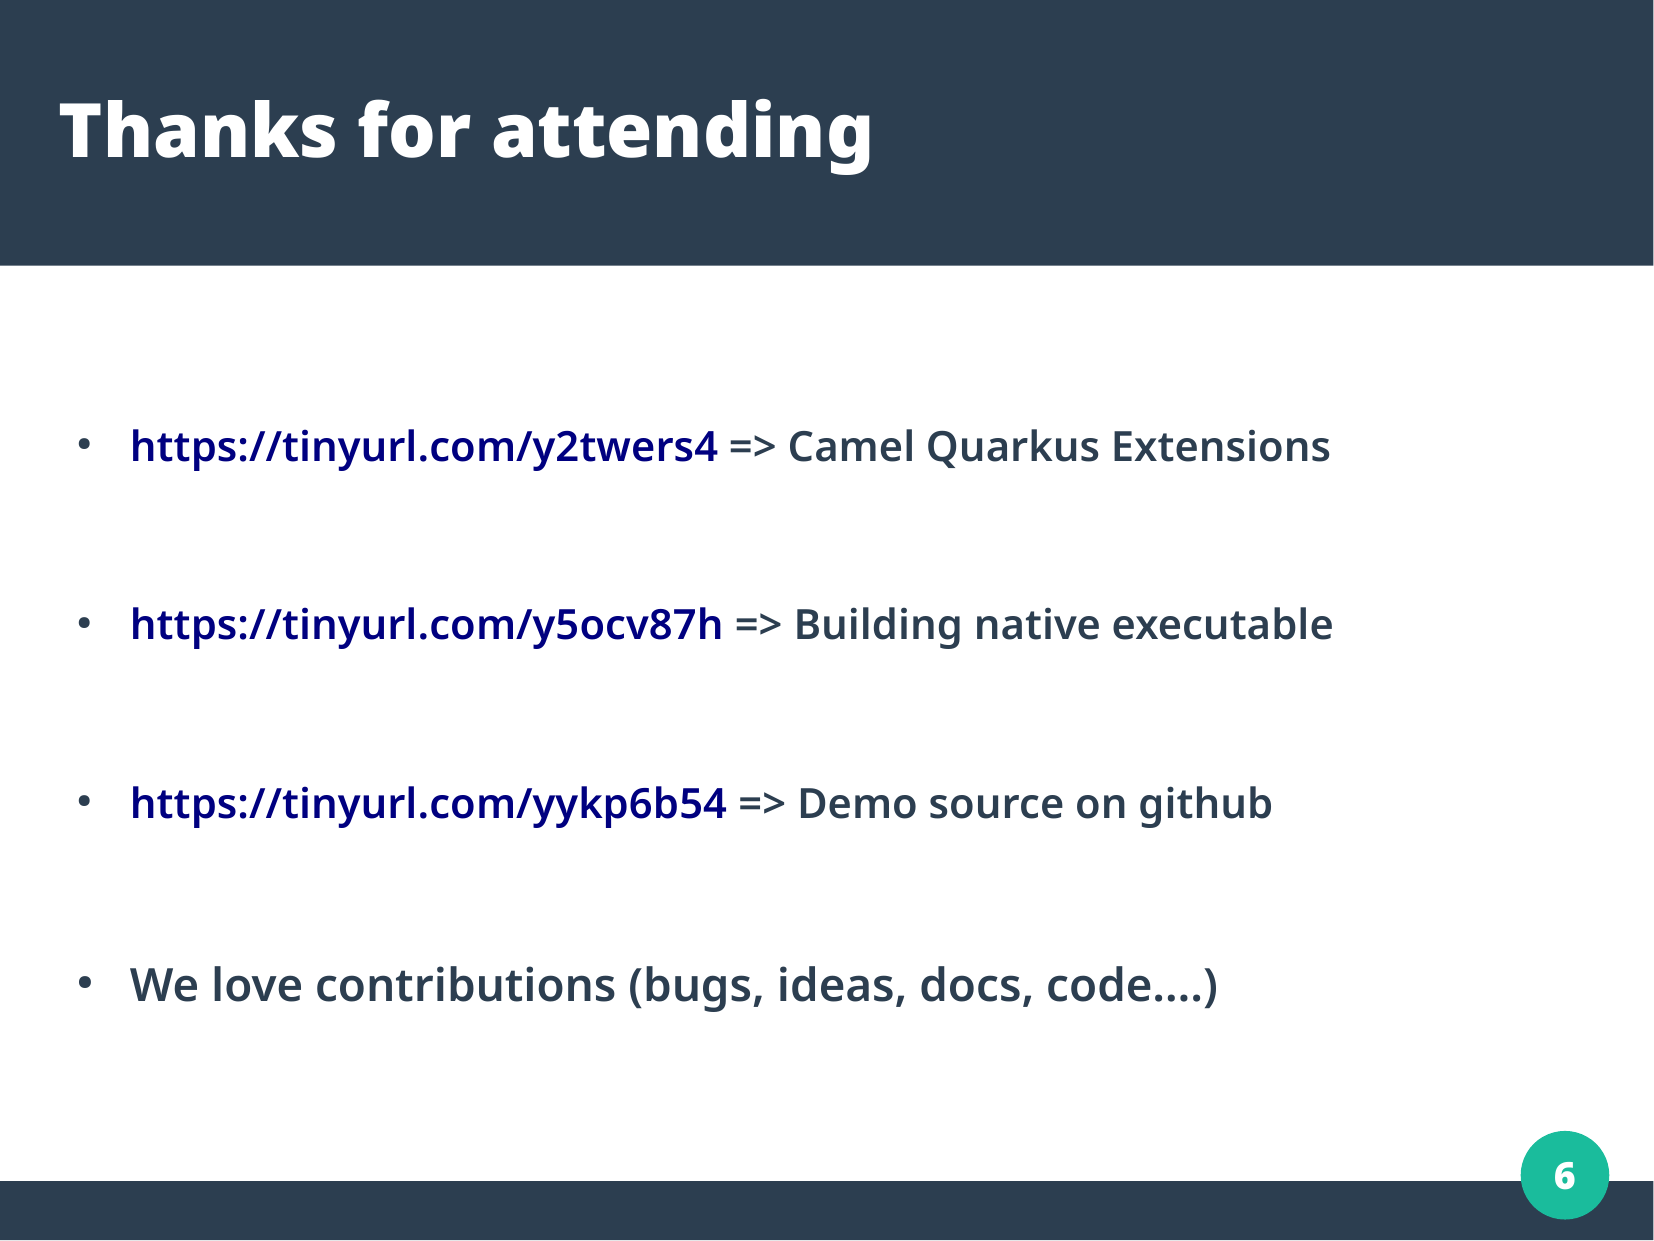

# Thanks for attending
https://tinyurl.com/y2twers4 => Camel Quarkus Extensions
https://tinyurl.com/y5ocv87h => Building native executable
https://tinyurl.com/yykp6b54 => Demo source on github
We love contributions (bugs, ideas, docs, code….)
6